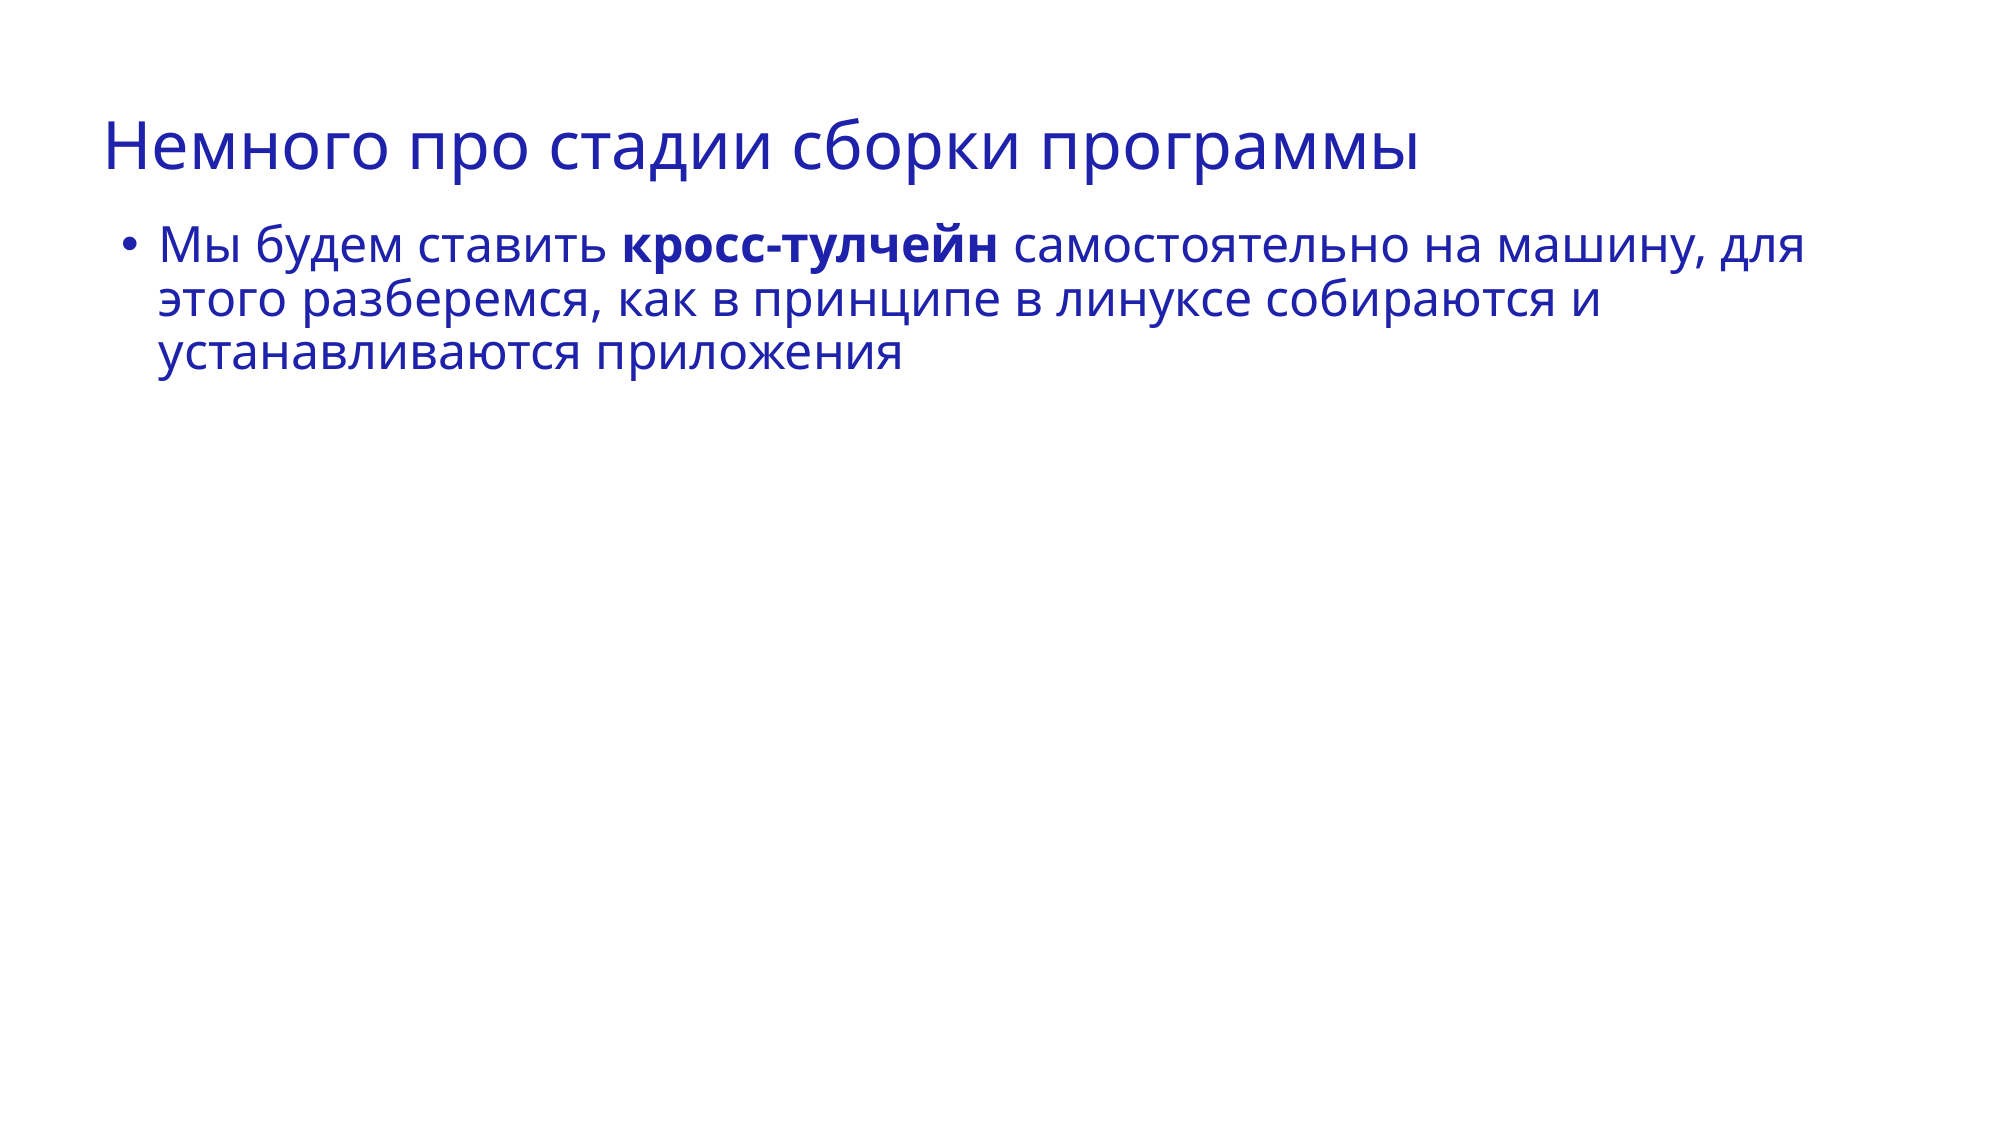

# Немного про стадии сборки программы
Мы будем ставить кросс-тулчейн самостоятельно на машину, для этого разберемся, как в принципе в линуксе собираются и устанавливаются приложения